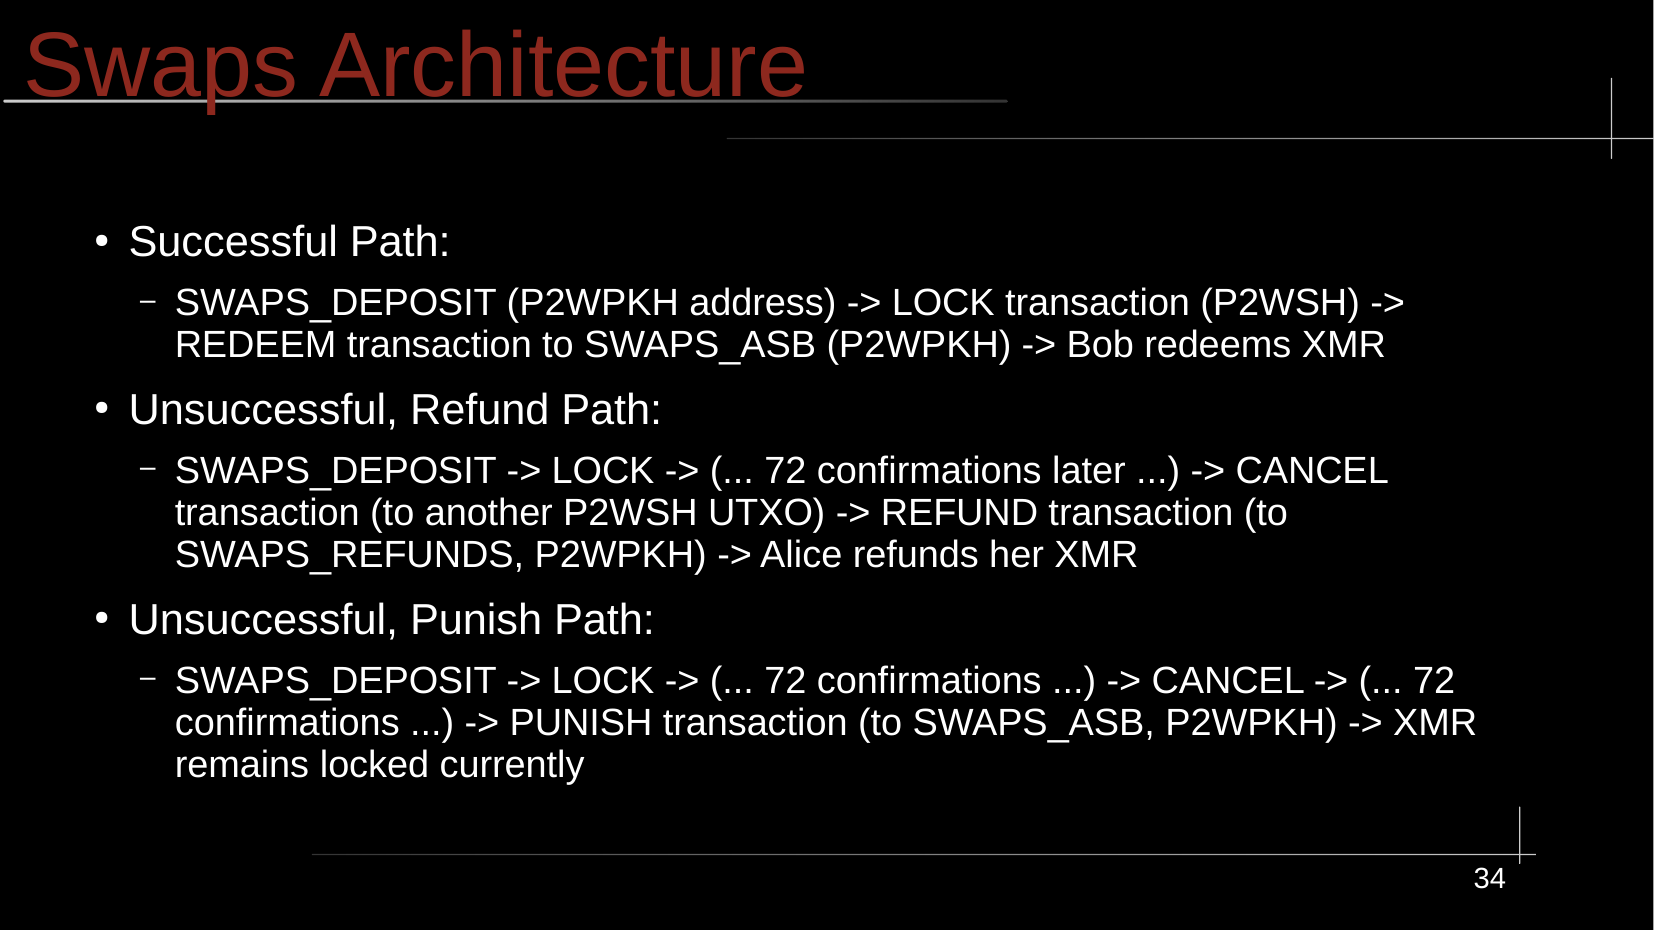

# Swaps Architecture
Successful Path:
SWAPS_DEPOSIT (P2WPKH address) -> LOCK transaction (P2WSH) -> REDEEM transaction to SWAPS_ASB (P2WPKH) -> Bob redeems XMR
Unsuccessful, Refund Path:
SWAPS_DEPOSIT -> LOCK -> (... 72 confirmations later ...) -> CANCEL transaction (to another P2WSH UTXO) -> REFUND transaction (to SWAPS_REFUNDS, P2WPKH) -> Alice refunds her XMR
Unsuccessful, Punish Path:
SWAPS_DEPOSIT -> LOCK -> (... 72 confirmations ...) -> CANCEL -> (... 72 confirmations ...) -> PUNISH transaction (to SWAPS_ASB, P2WPKH) -> XMR remains locked currently
34